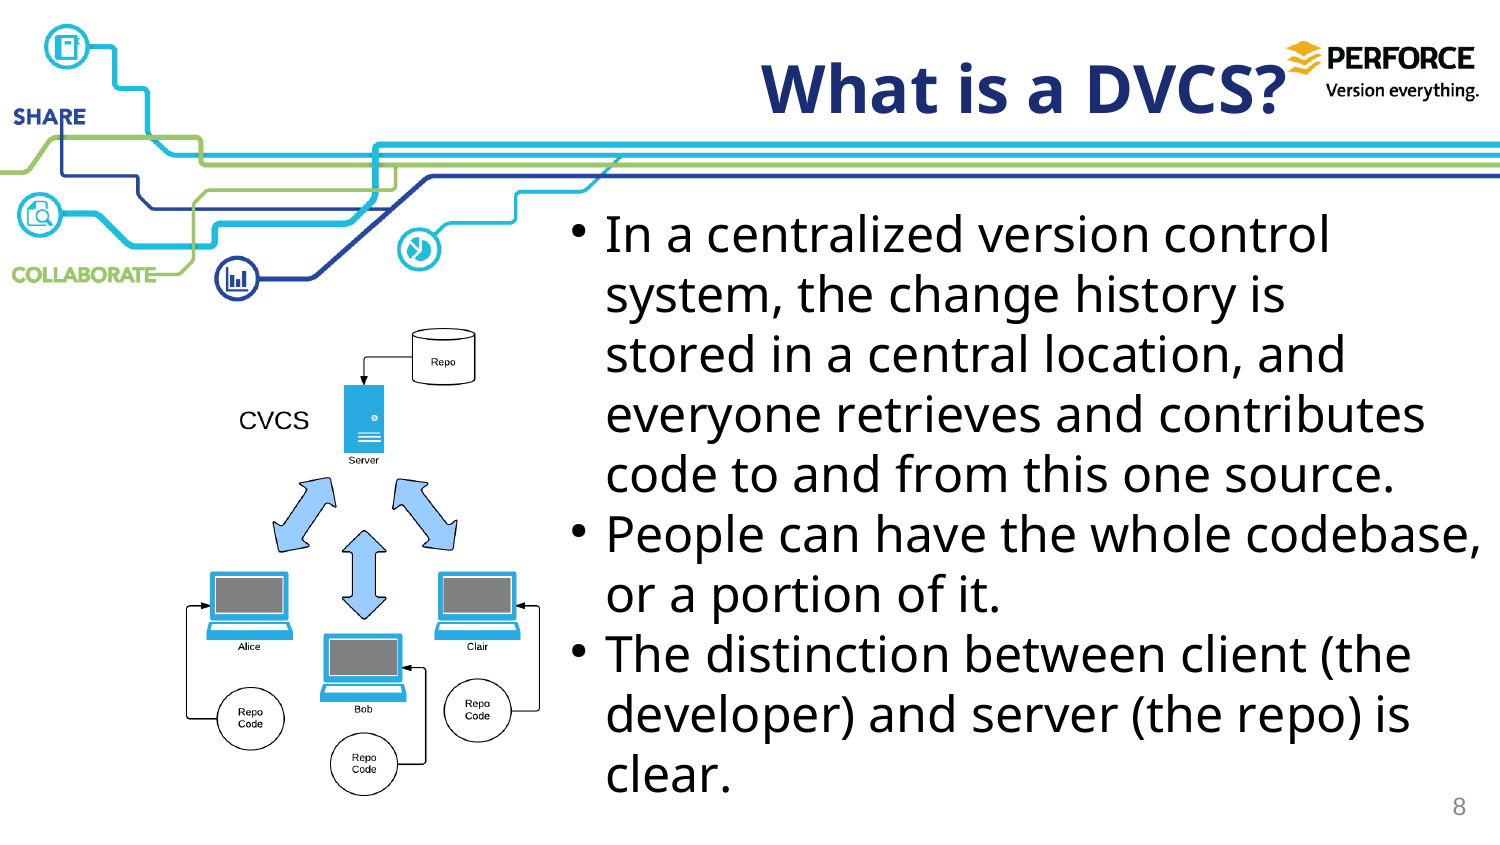

# What is a DVCS?
In a centralized version control
system, the change history is
stored in a central location, and
everyone retrieves and contributes
code to and from this one source.
People can have the whole codebase,
or a portion of it.
The distinction between client (the
developer) and server (the repo) is
clear.